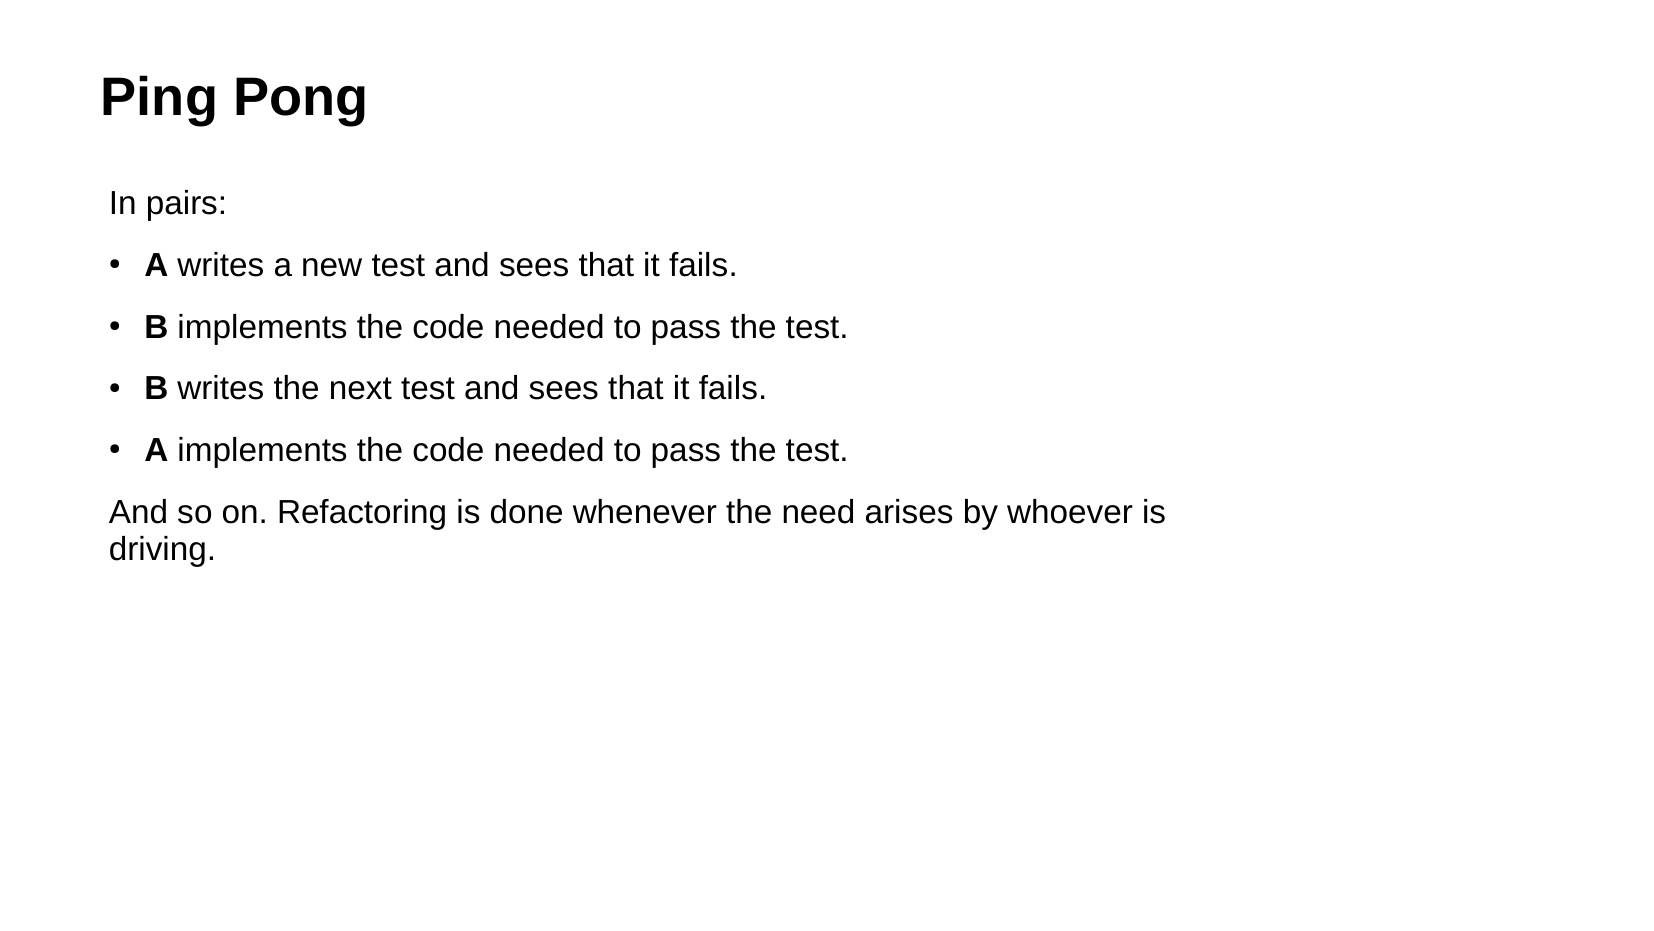

Ping Pong
In pairs:
A writes a new test and sees that it fails.
B implements the code needed to pass the test.
B writes the next test and sees that it fails.
A implements the code needed to pass the test.
And so on. Refactoring is done whenever the need arises by whoever is driving.